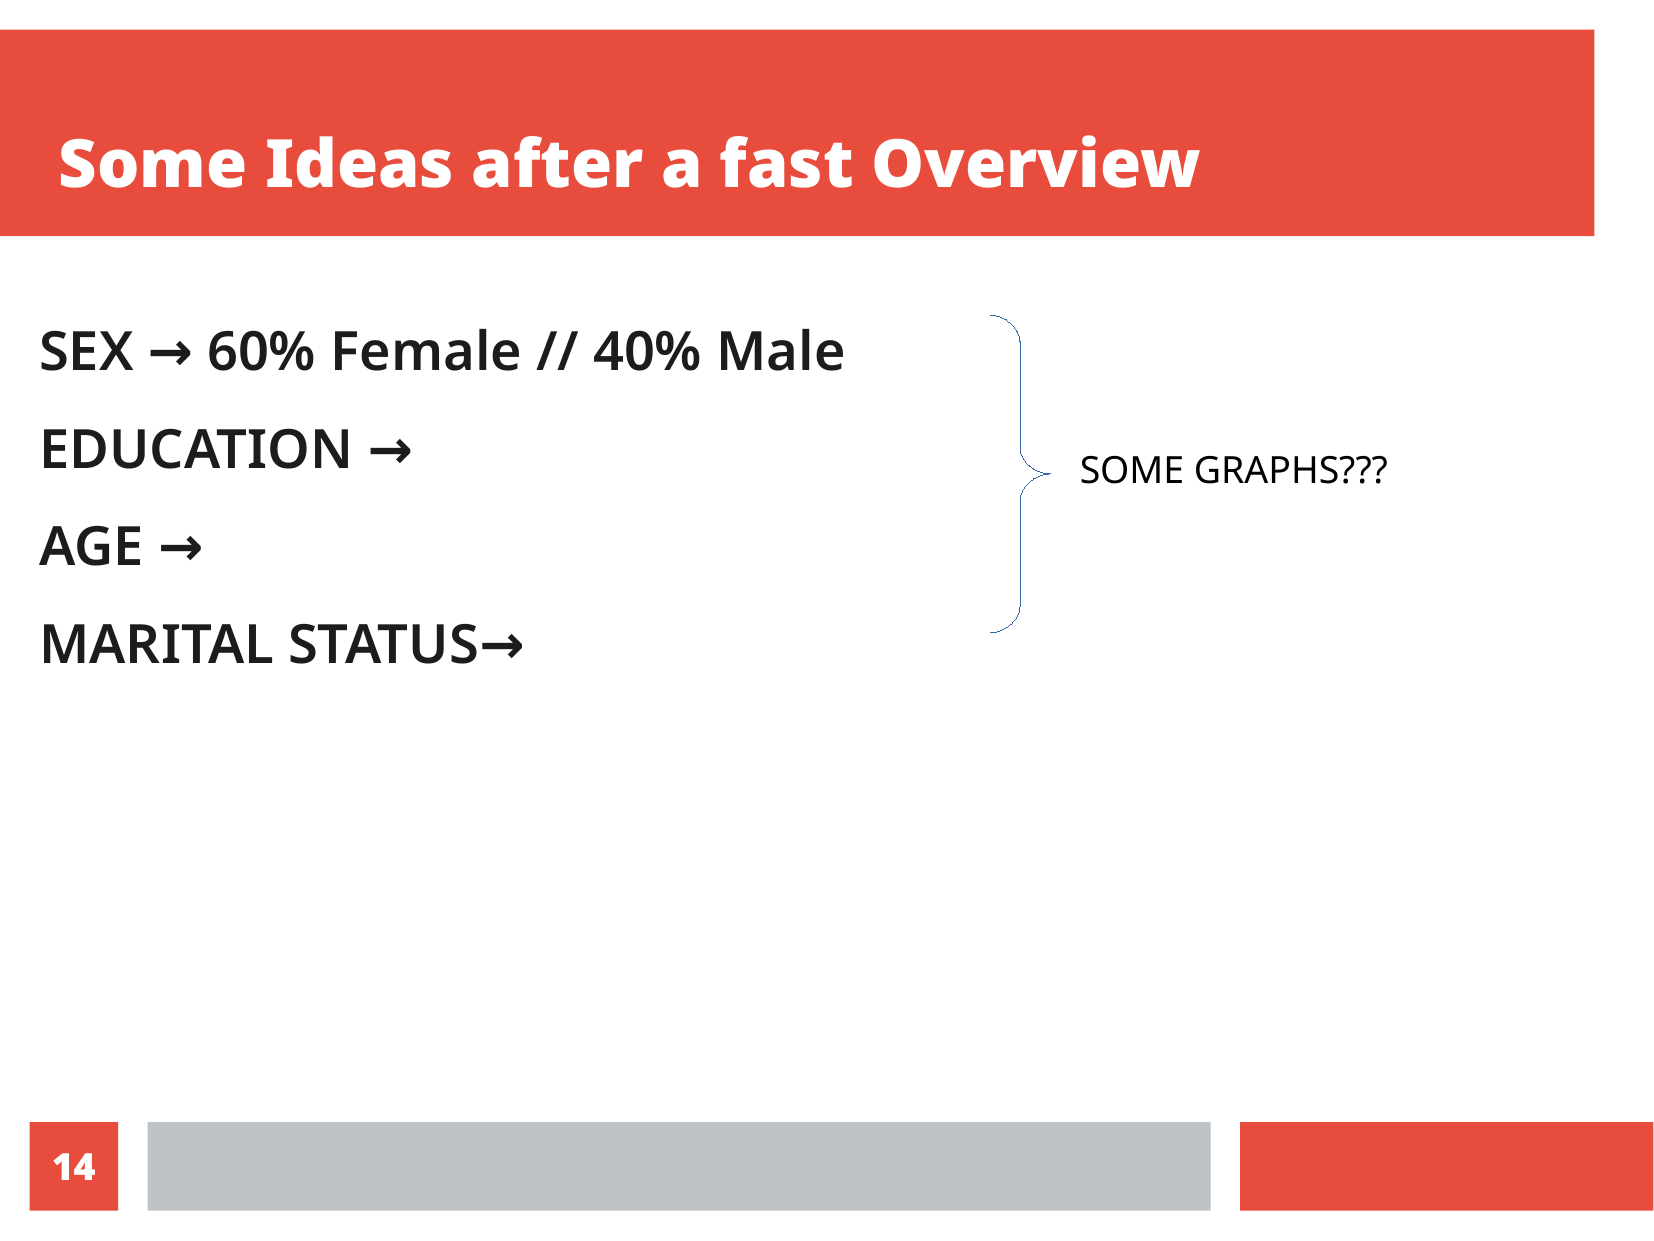

# Some Ideas after a fast Overview
SEX → 60% Female // 40% Male
EDUCATION →
AGE →
MARITAL STATUS→
SOME GRAPHS???
14